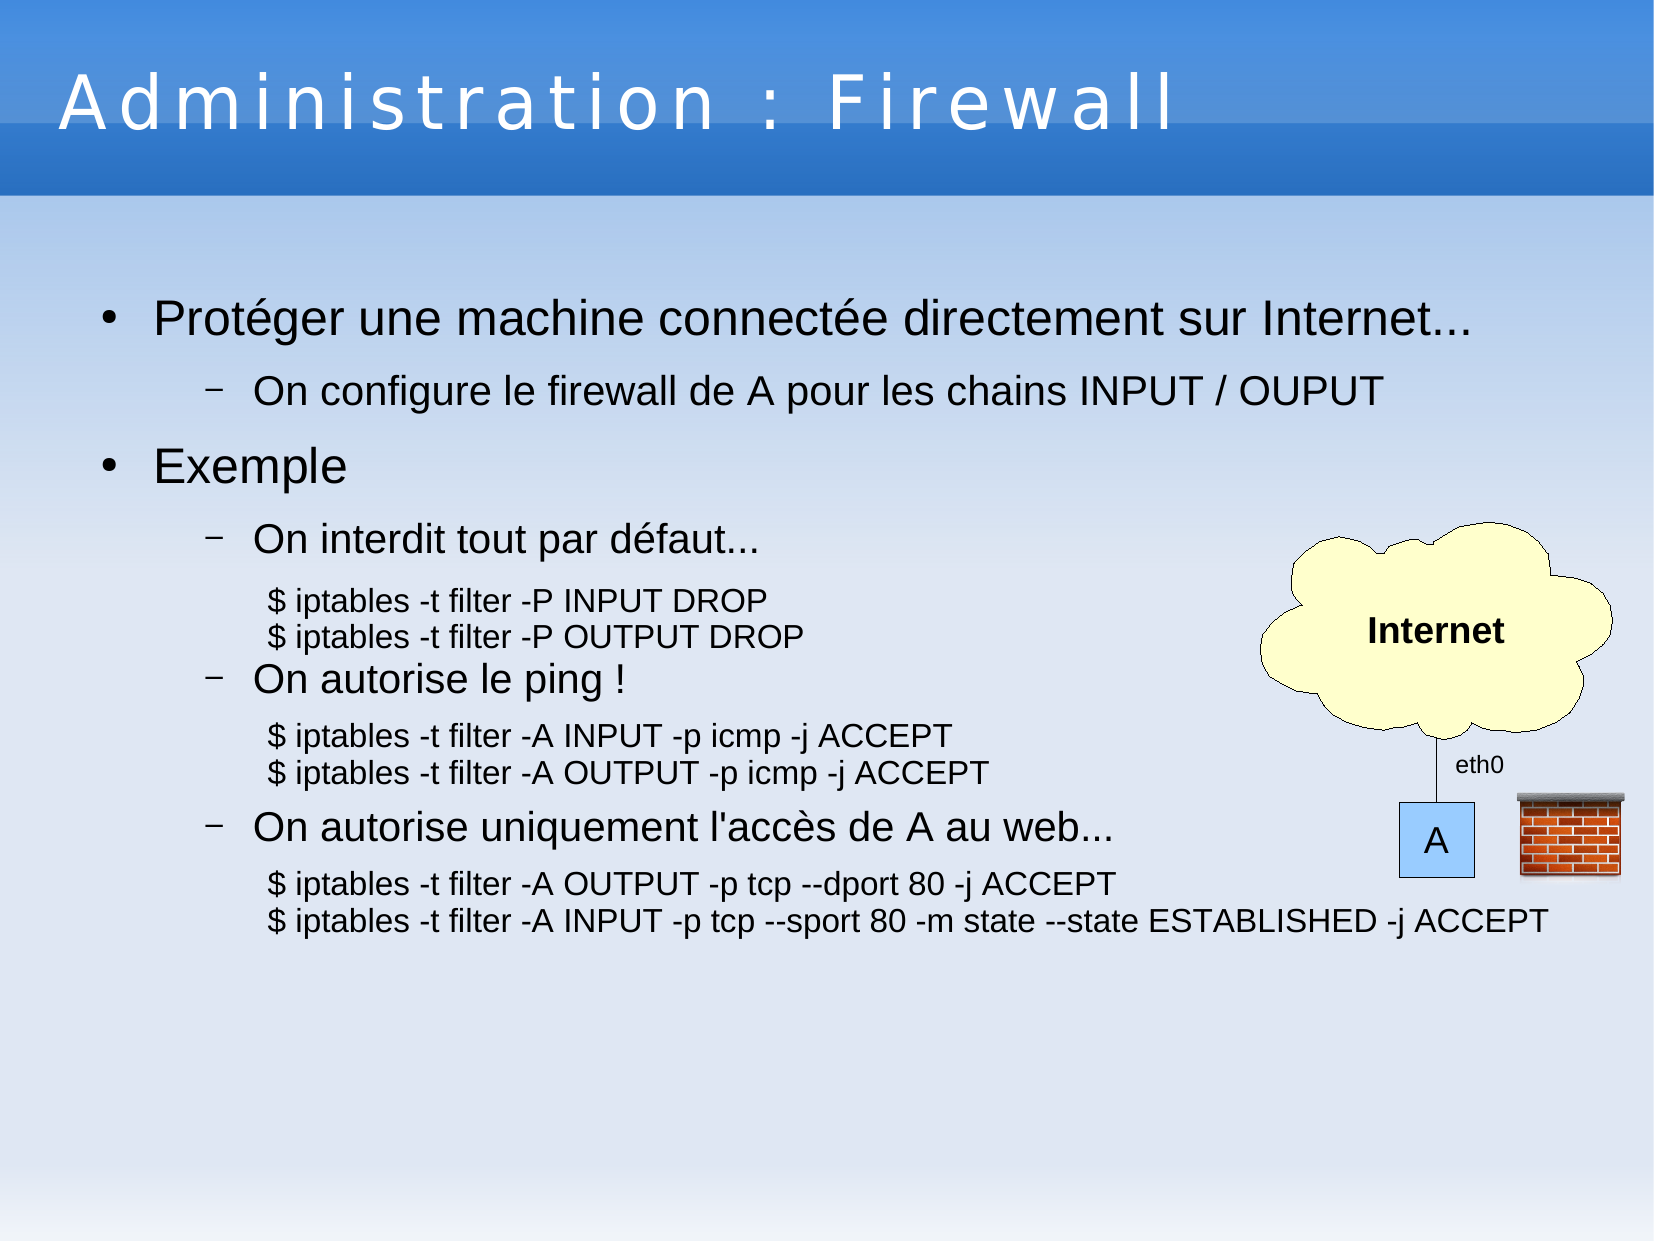

# Administration : Firewall
Protéger une machine connectée directement sur Internet...
On configure le firewall de A pour les chains INPUT / OUPUT
Exemple
On interdit tout par défaut...
On autorise le ping !
On autorise uniquement l'accès de A au web...
Internet
eth0
A
$ iptables -t filter -P INPUT DROP
$ iptables -t filter -P OUTPUT DROP
$ iptables -t filter -A INPUT -p icmp -j ACCEPT
$ iptables -t filter -A OUTPUT -p icmp -j ACCEPT
$ iptables -t filter -A OUTPUT -p tcp --dport 80 -j ACCEPT
$ iptables -t filter -A INPUT -p tcp --sport 80 -m state --state ESTABLISHED -j ACCEPT